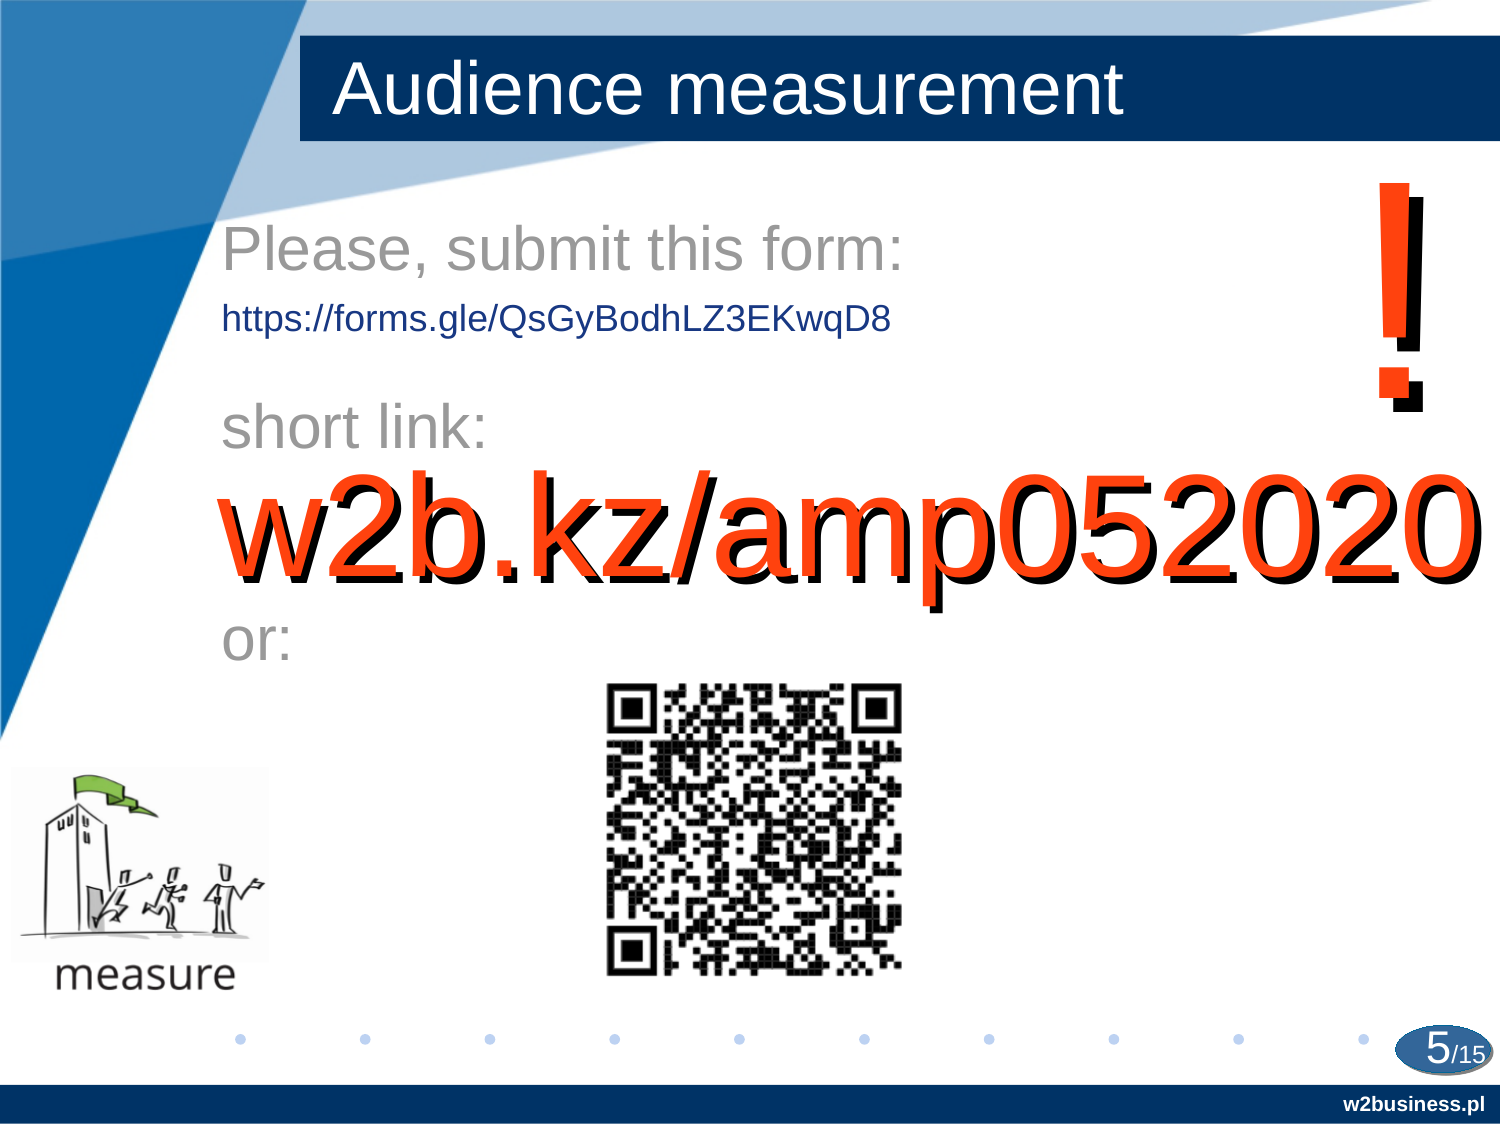

# Audience measurement
!
Please, submit this form:
https://forms.gle/QsGyBodhLZ3EKwqD8
short link:
w2b.kz/amp052020
or: